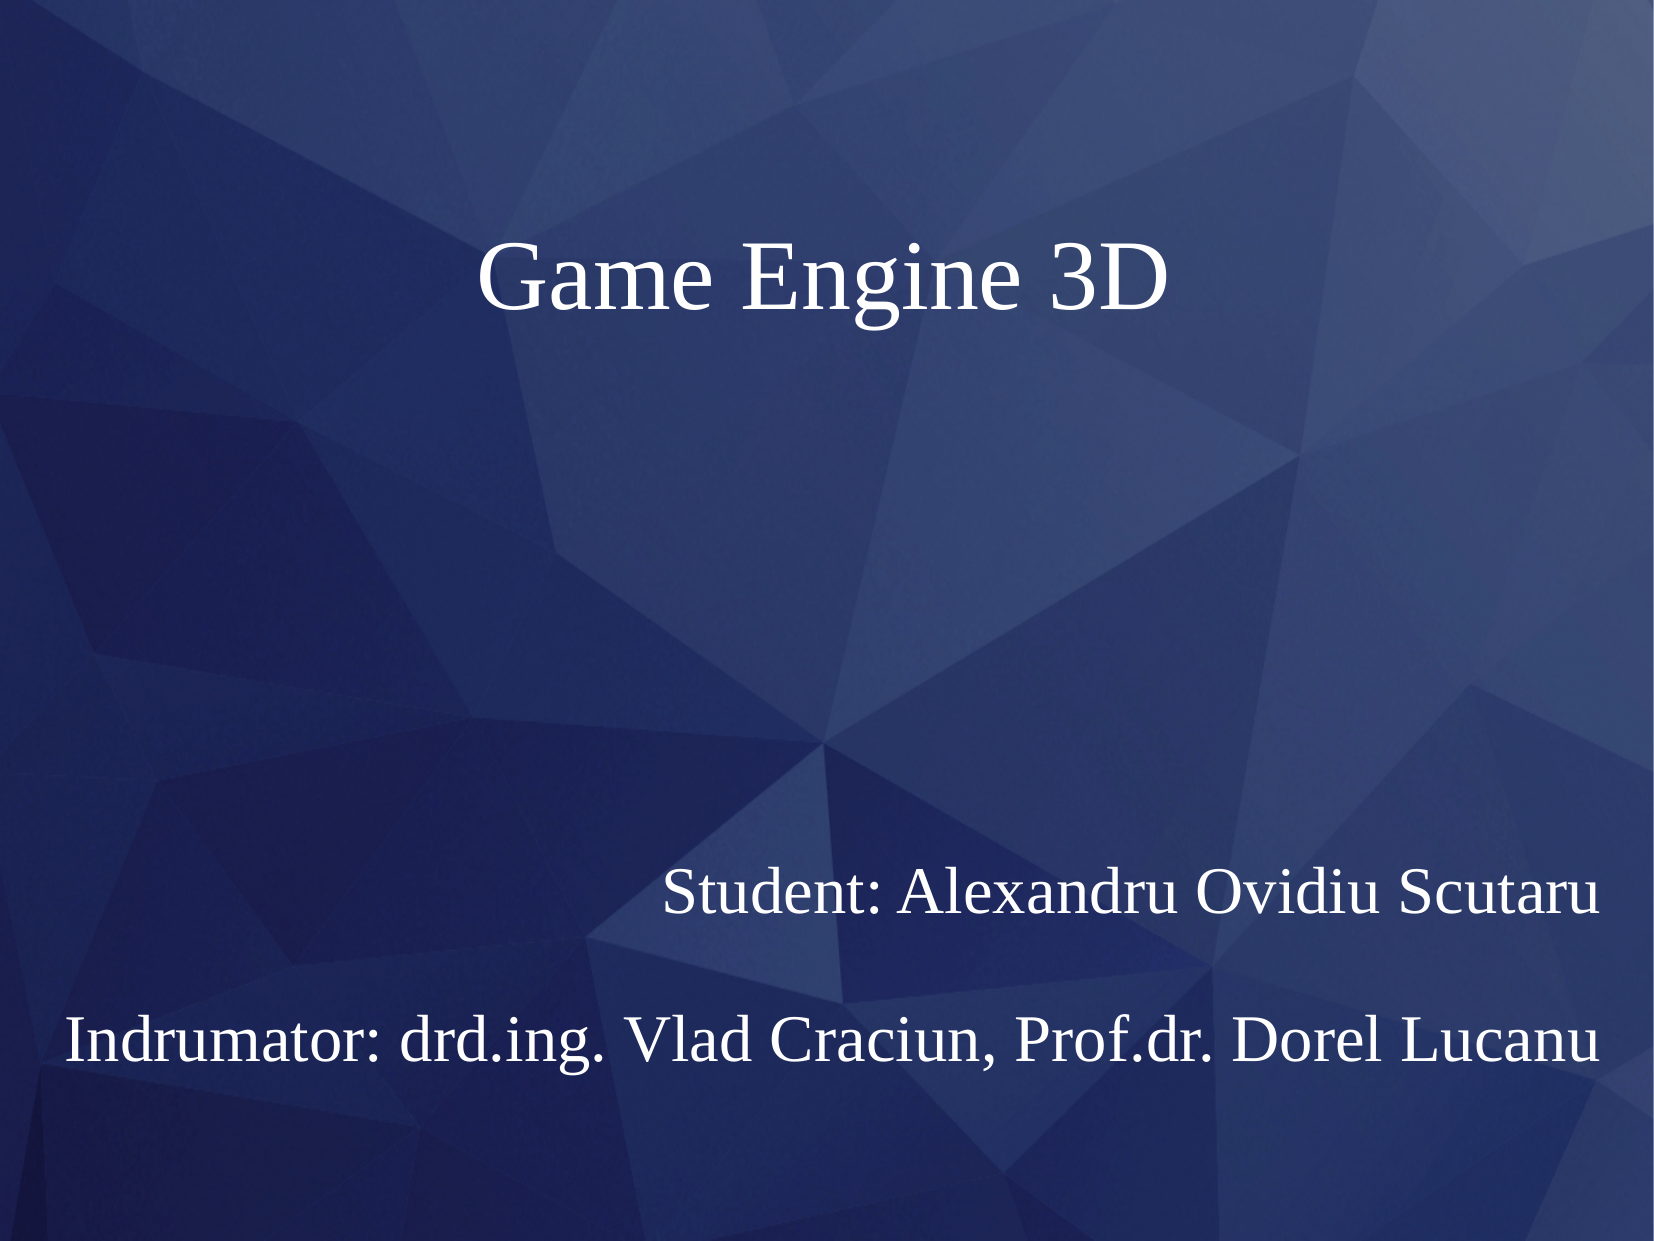

# Game Engine 3D
Student: Alexandru Ovidiu Scutaru
Indrumator: drd.ing. Vlad Craciun, Prof.dr. Dorel Lucanu